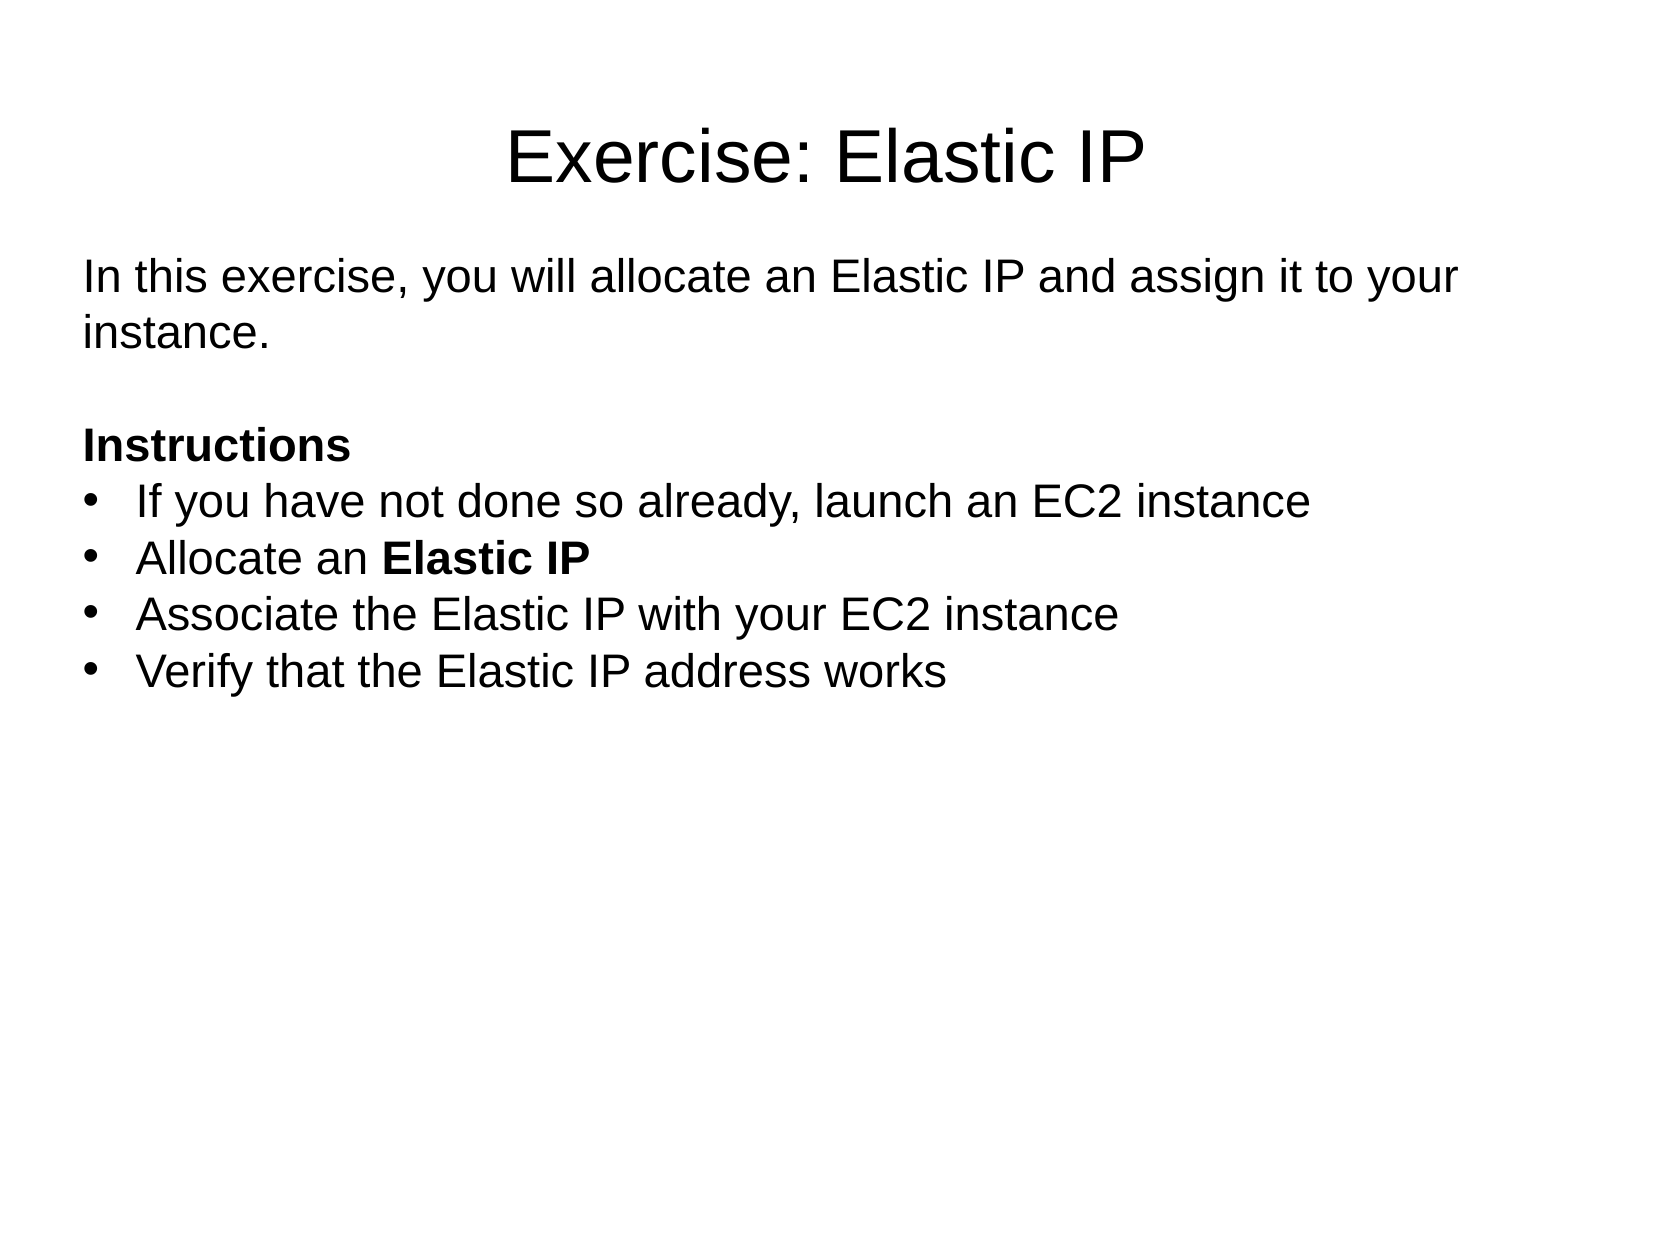

# Exercise: Elastic IP
In this exercise, you will allocate an Elastic IP and assign it to your instance.
Instructions
If you have not done so already, launch an EC2 instance
Allocate an Elastic IP
Associate the Elastic IP with your EC2 instance
Verify that the Elastic IP address works